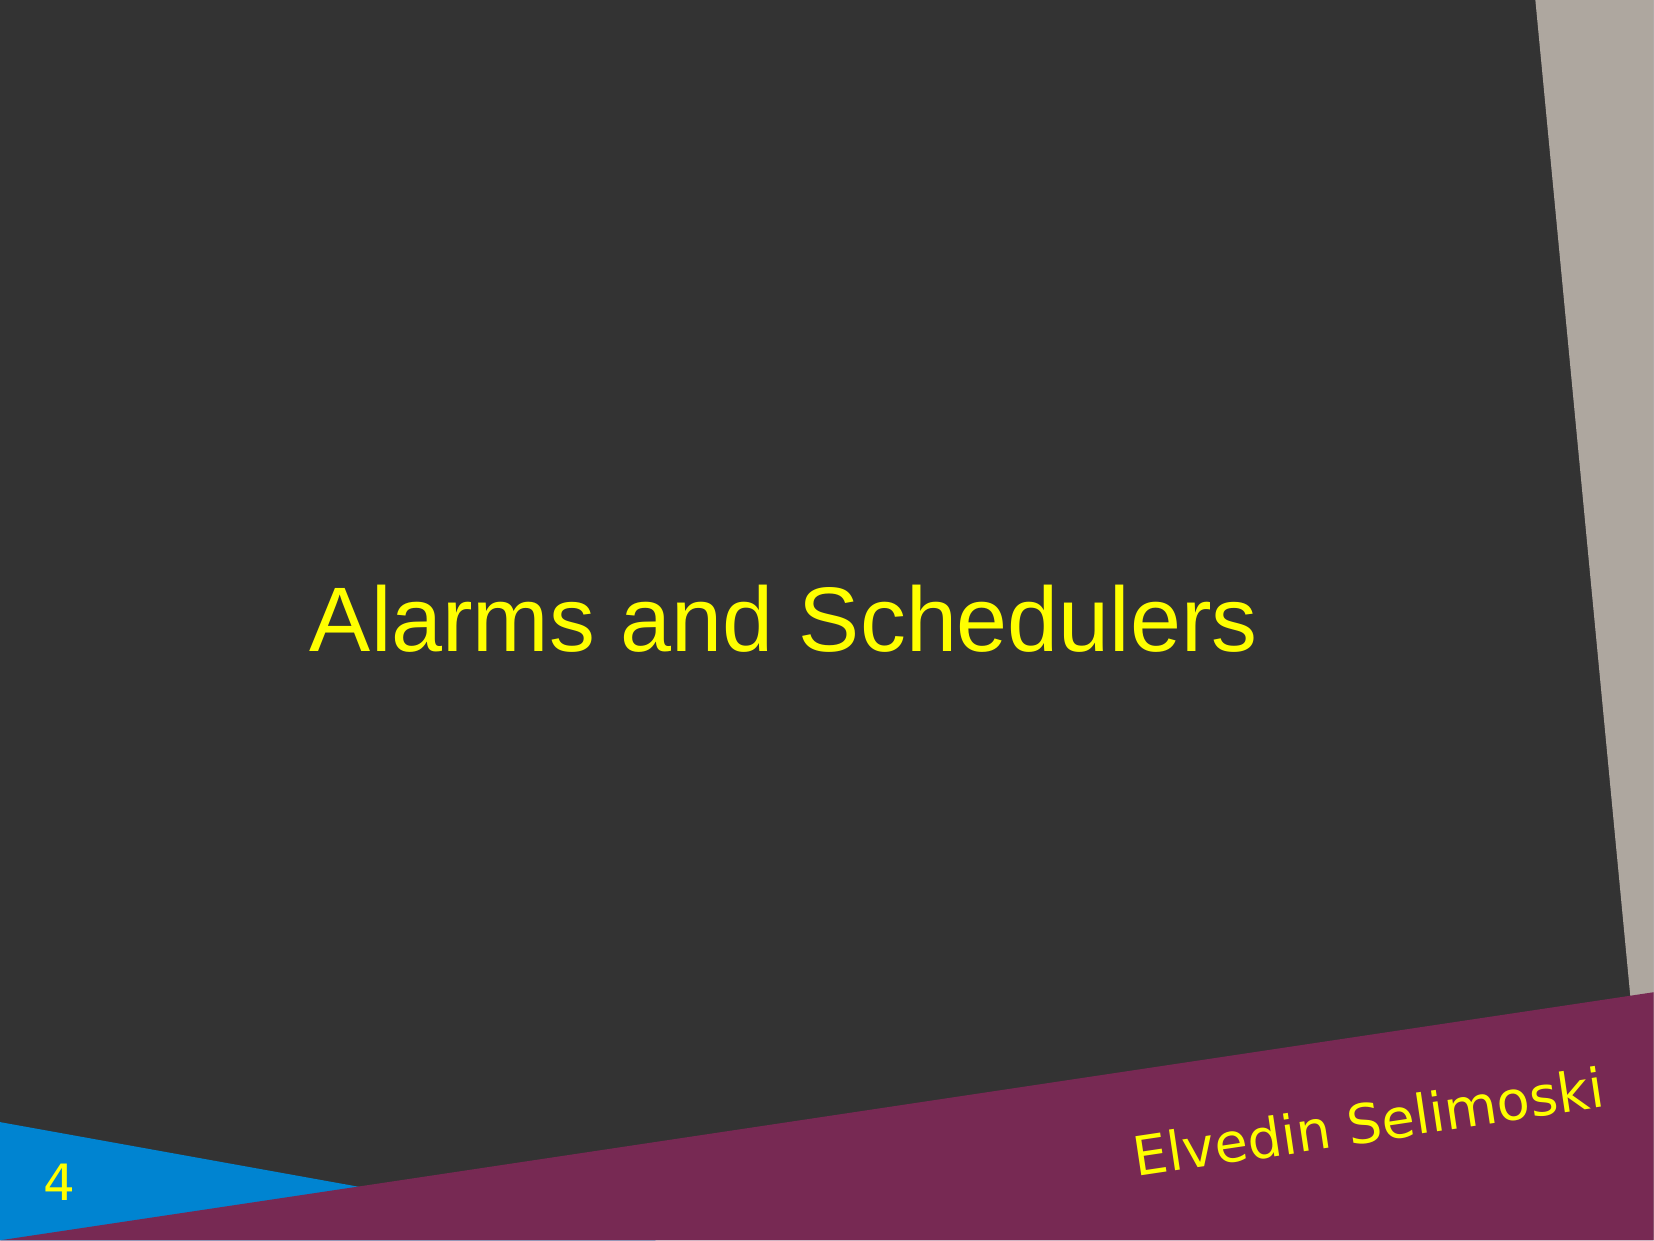

# Alarms and Schedulers
Elvedin Selimoski
4